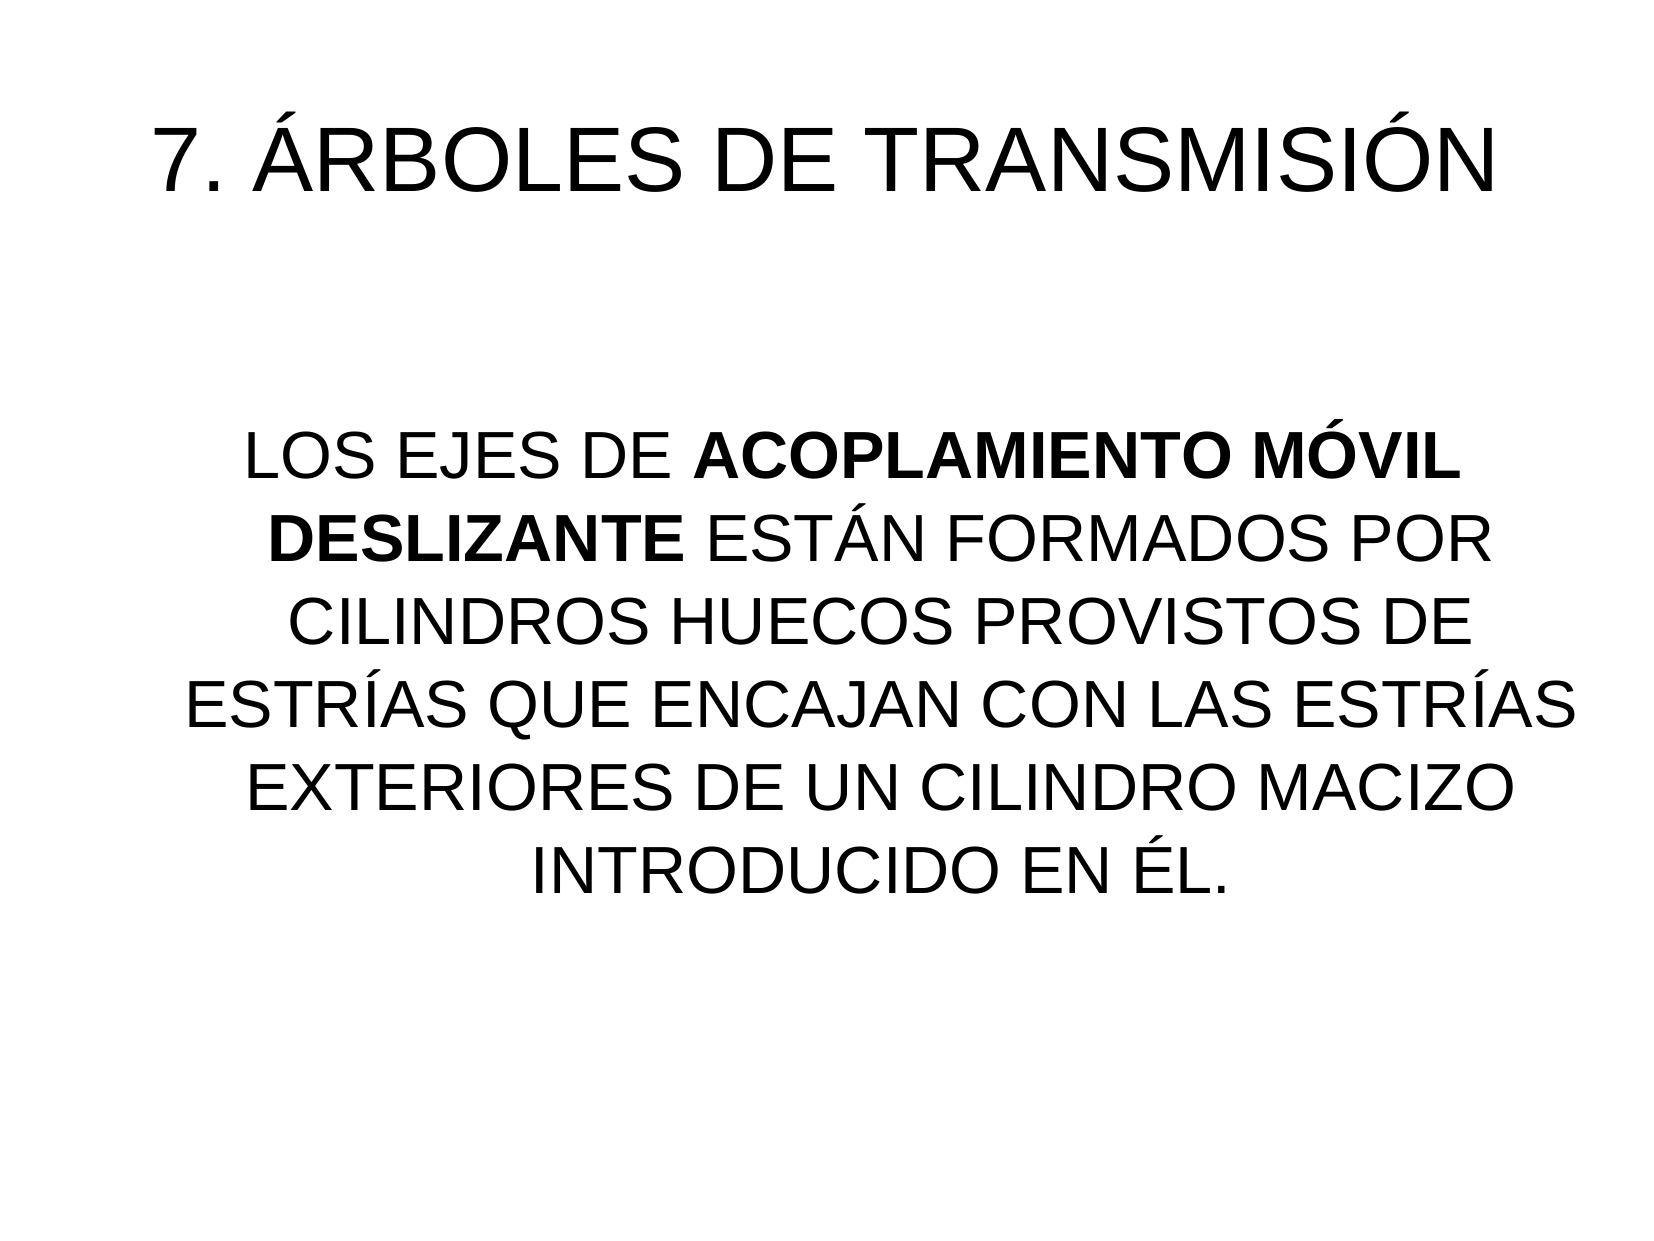

# 7. ÁRBOLES DE TRANSMISIÓN
LOS EJES DE ACOPLAMIENTO MÓVIL DESLIZANTE ESTÁN FORMADOS POR CILINDROS HUECOS PROVISTOS DE ESTRÍAS QUE ENCAJAN CON LAS ESTRÍAS EXTERIORES DE UN CILINDRO MACIZO INTRODUCIDO EN ÉL.